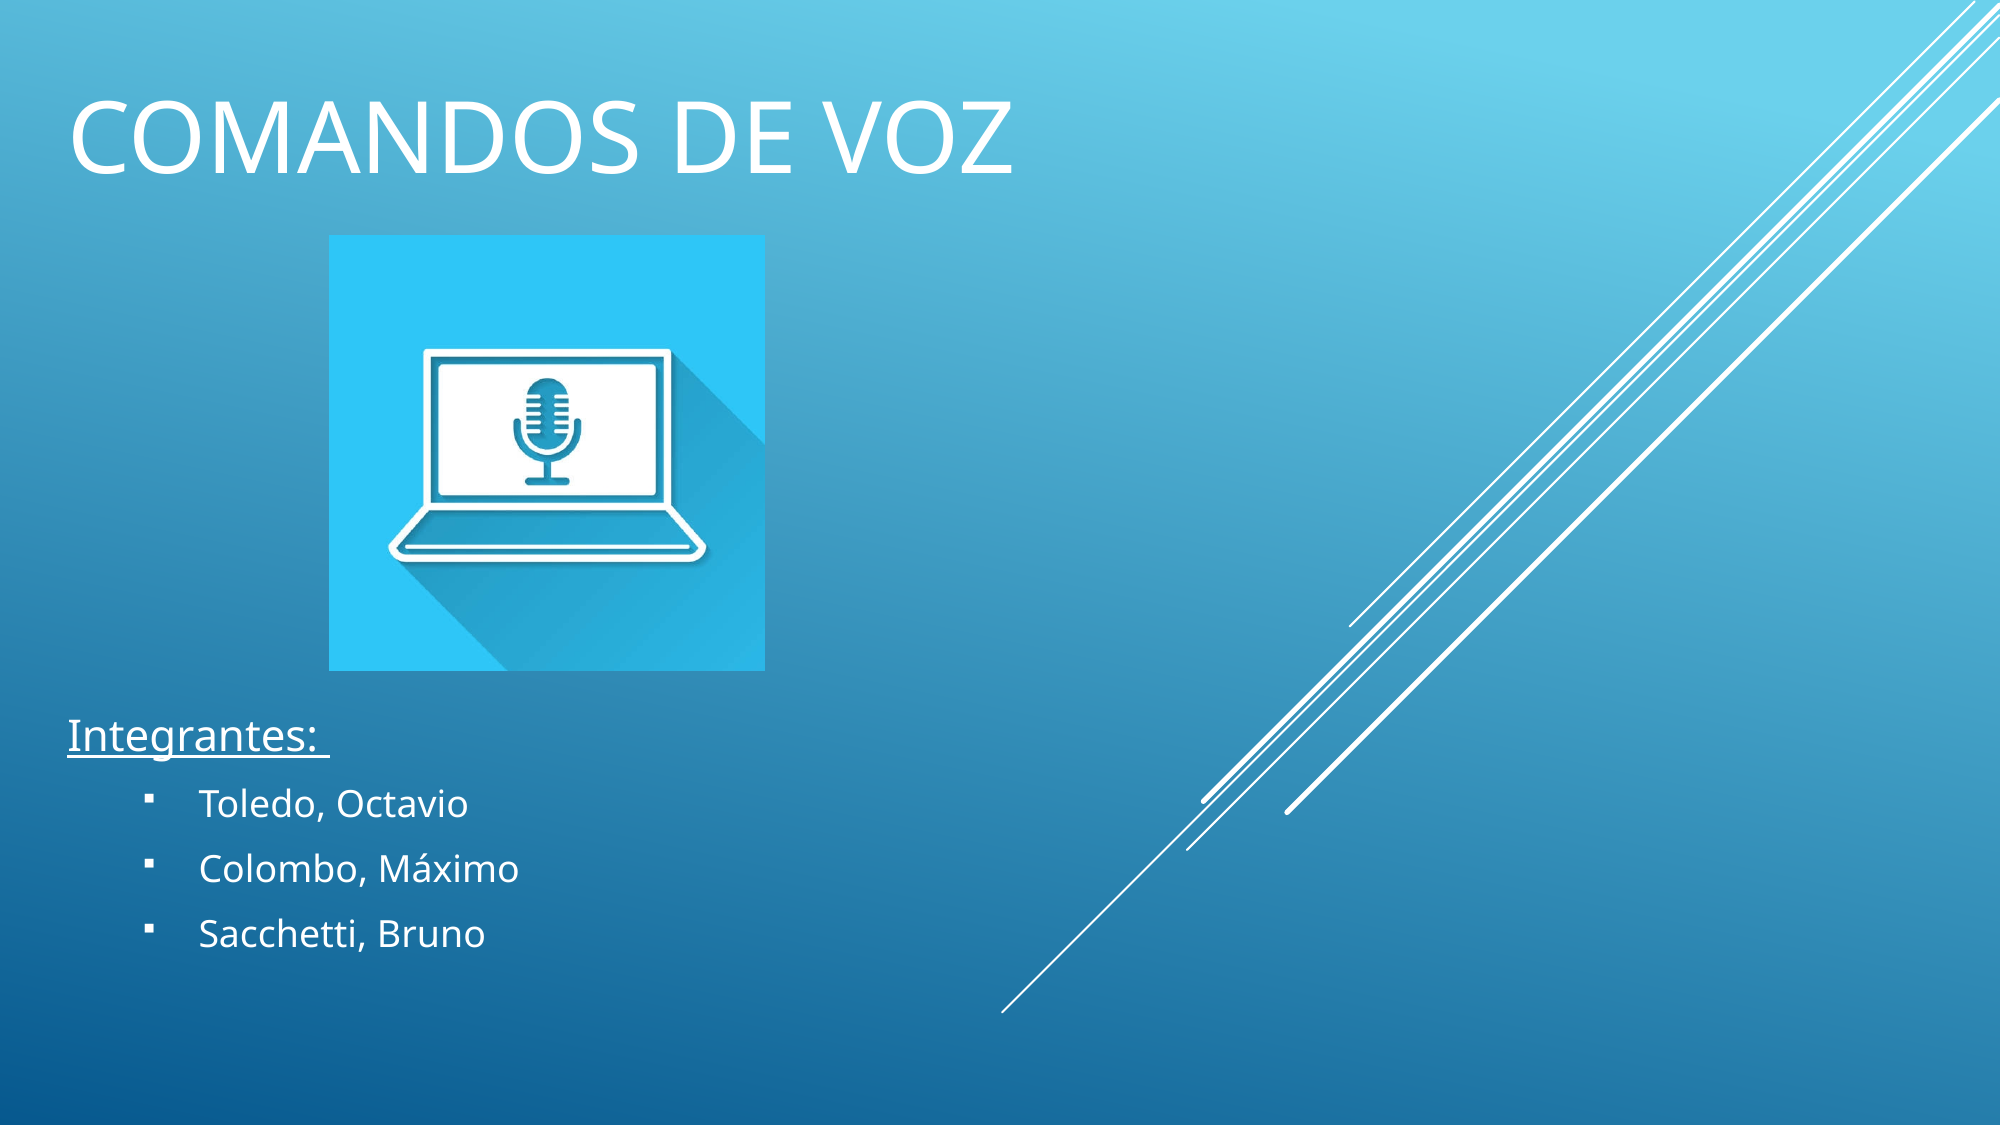

# Comandos de voz
Integrantes:
Toledo, Octavio
Colombo, Máximo
Sacchetti, Bruno